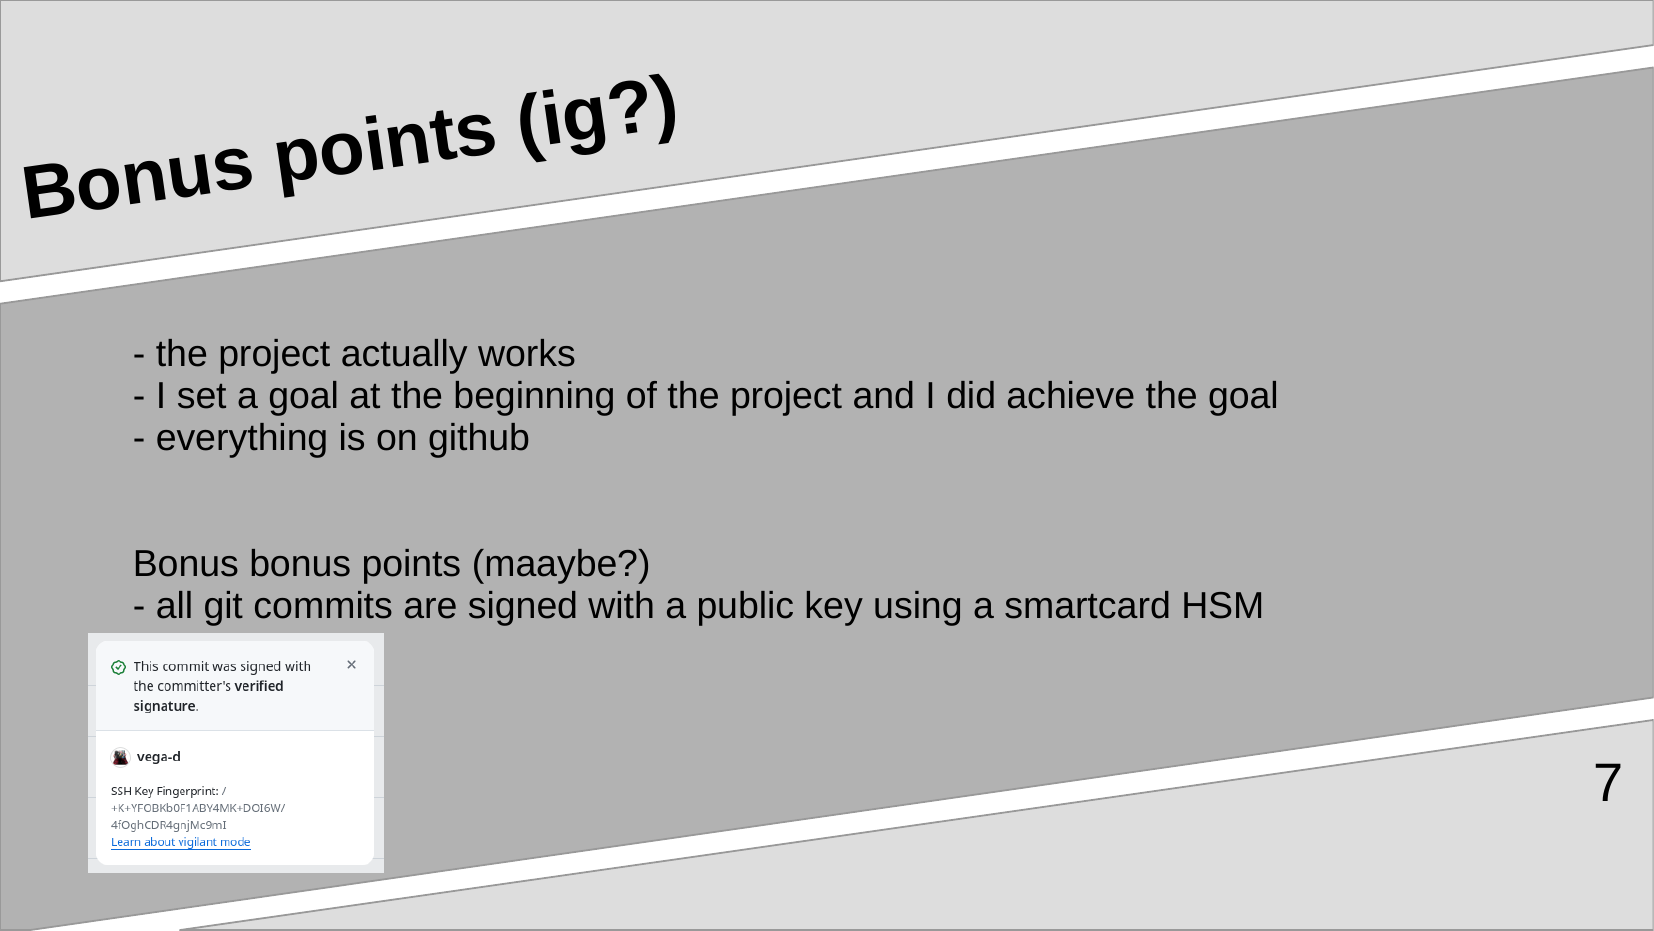

# Bonus points (ig?)
- the project actually works
- I set a goal at the beginning of the project and I did achieve the goal
- everything is on github
Bonus bonus points (maaybe?)
- all git commits are signed with a public key using a smartcard HSM
7